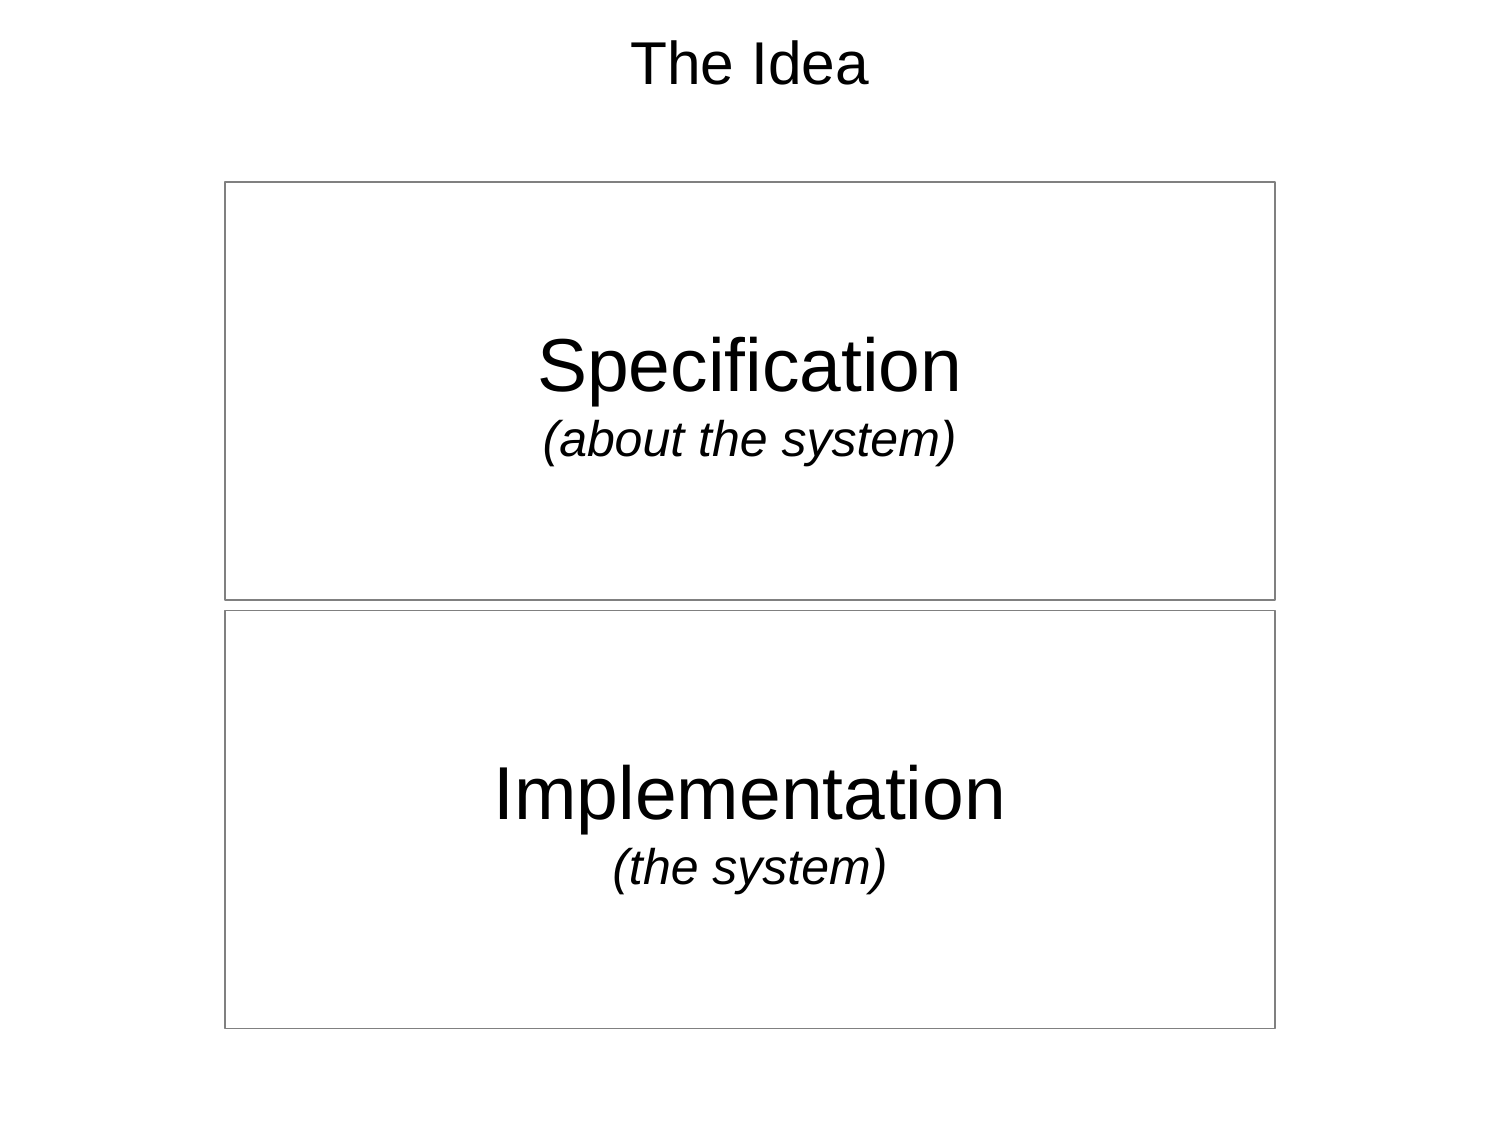

The Idea
Specification
(about the system)
Implementation
(the system)